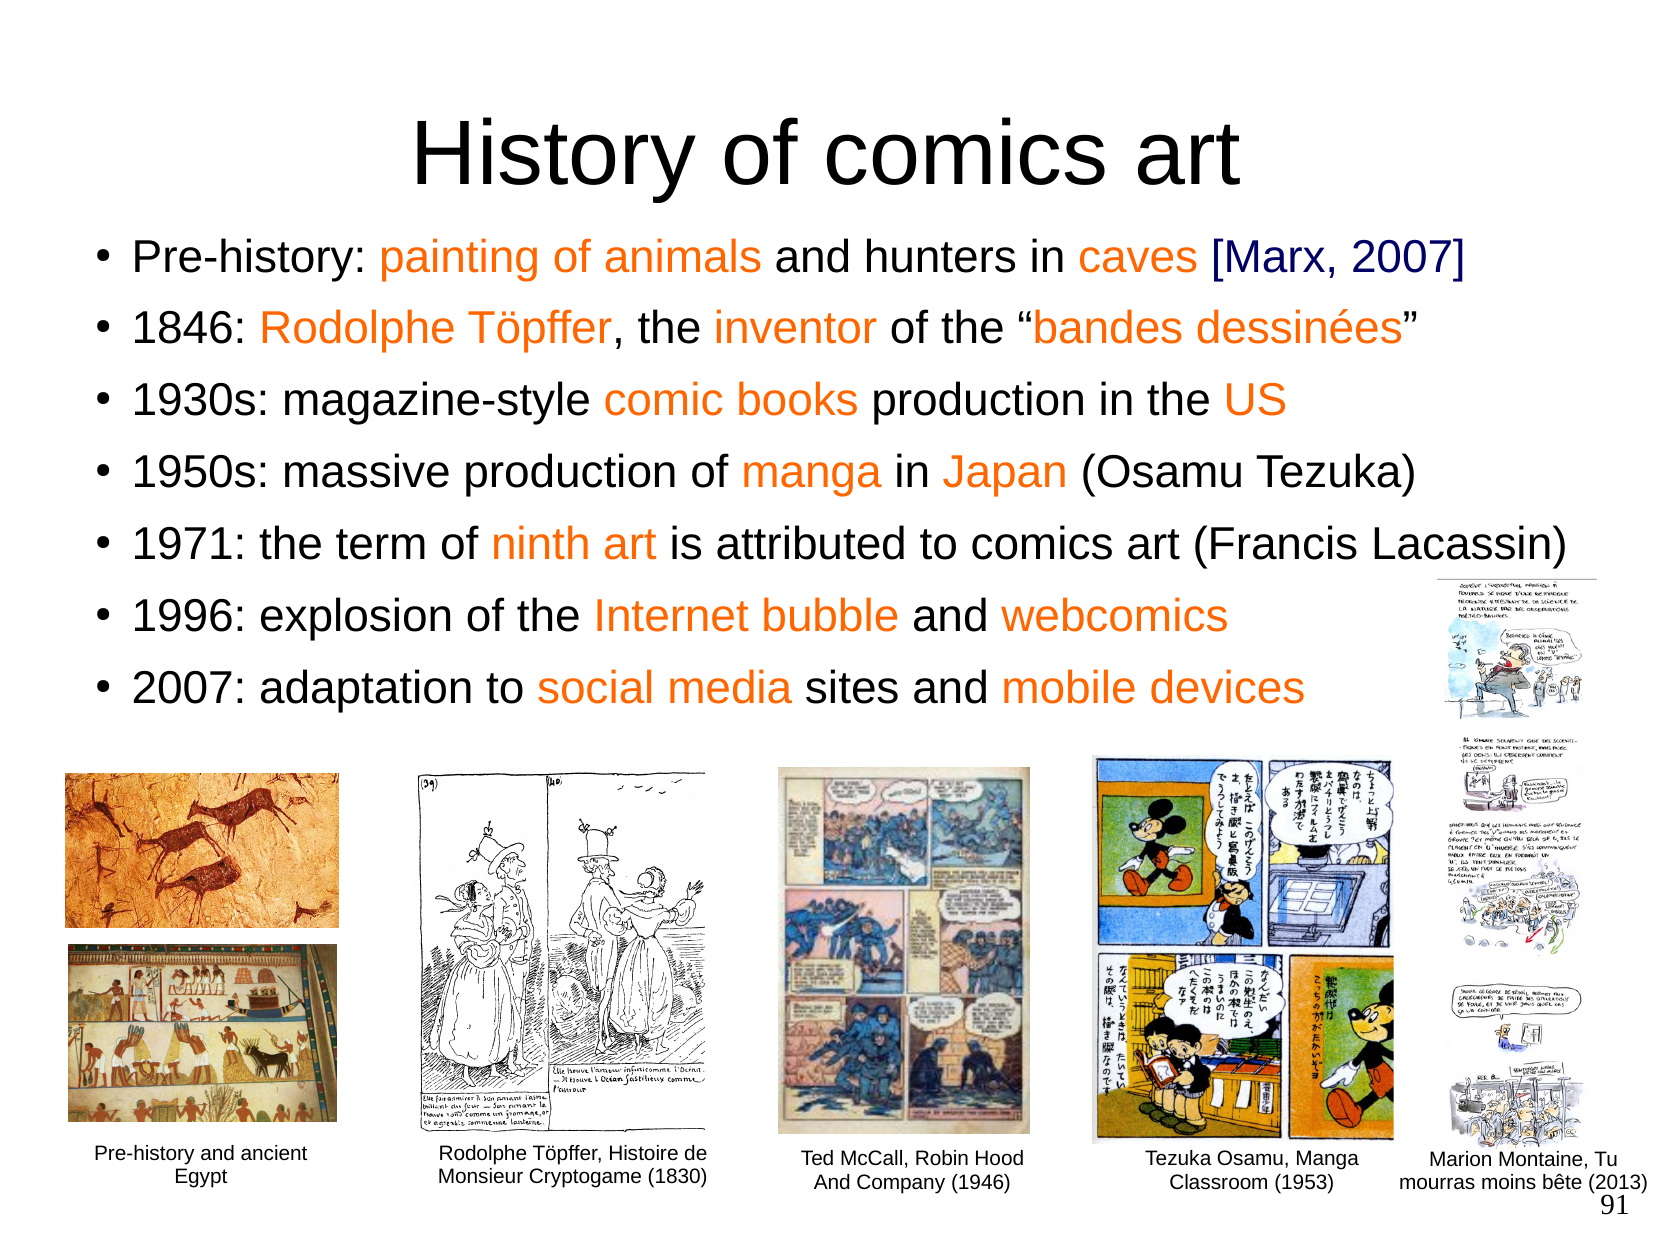

# History of comics art
Pre-history: painting of animals and hunters in caves [Marx, 2007]
1846: Rodolphe Töpffer, the inventor of the “bandes dessinées”
1930s: magazine-style comic books production in the US
1950s: massive production of manga in Japan (Osamu Tezuka)
1971: the term of ninth art is attributed to comics art (Francis Lacassin)
1996: explosion of the Internet bubble and webcomics
2007: adaptation to social media sites and mobile devices
Pre-history and ancient Egypt
Rodolphe Töpffer, Histoire de Monsieur Cryptogame (1830)
Ted McCall, Robin Hood And Company (1946)
Tezuka Osamu, Manga Classroom (1953)
Marion Montaine, Tu mourras moins bête (2013)
91